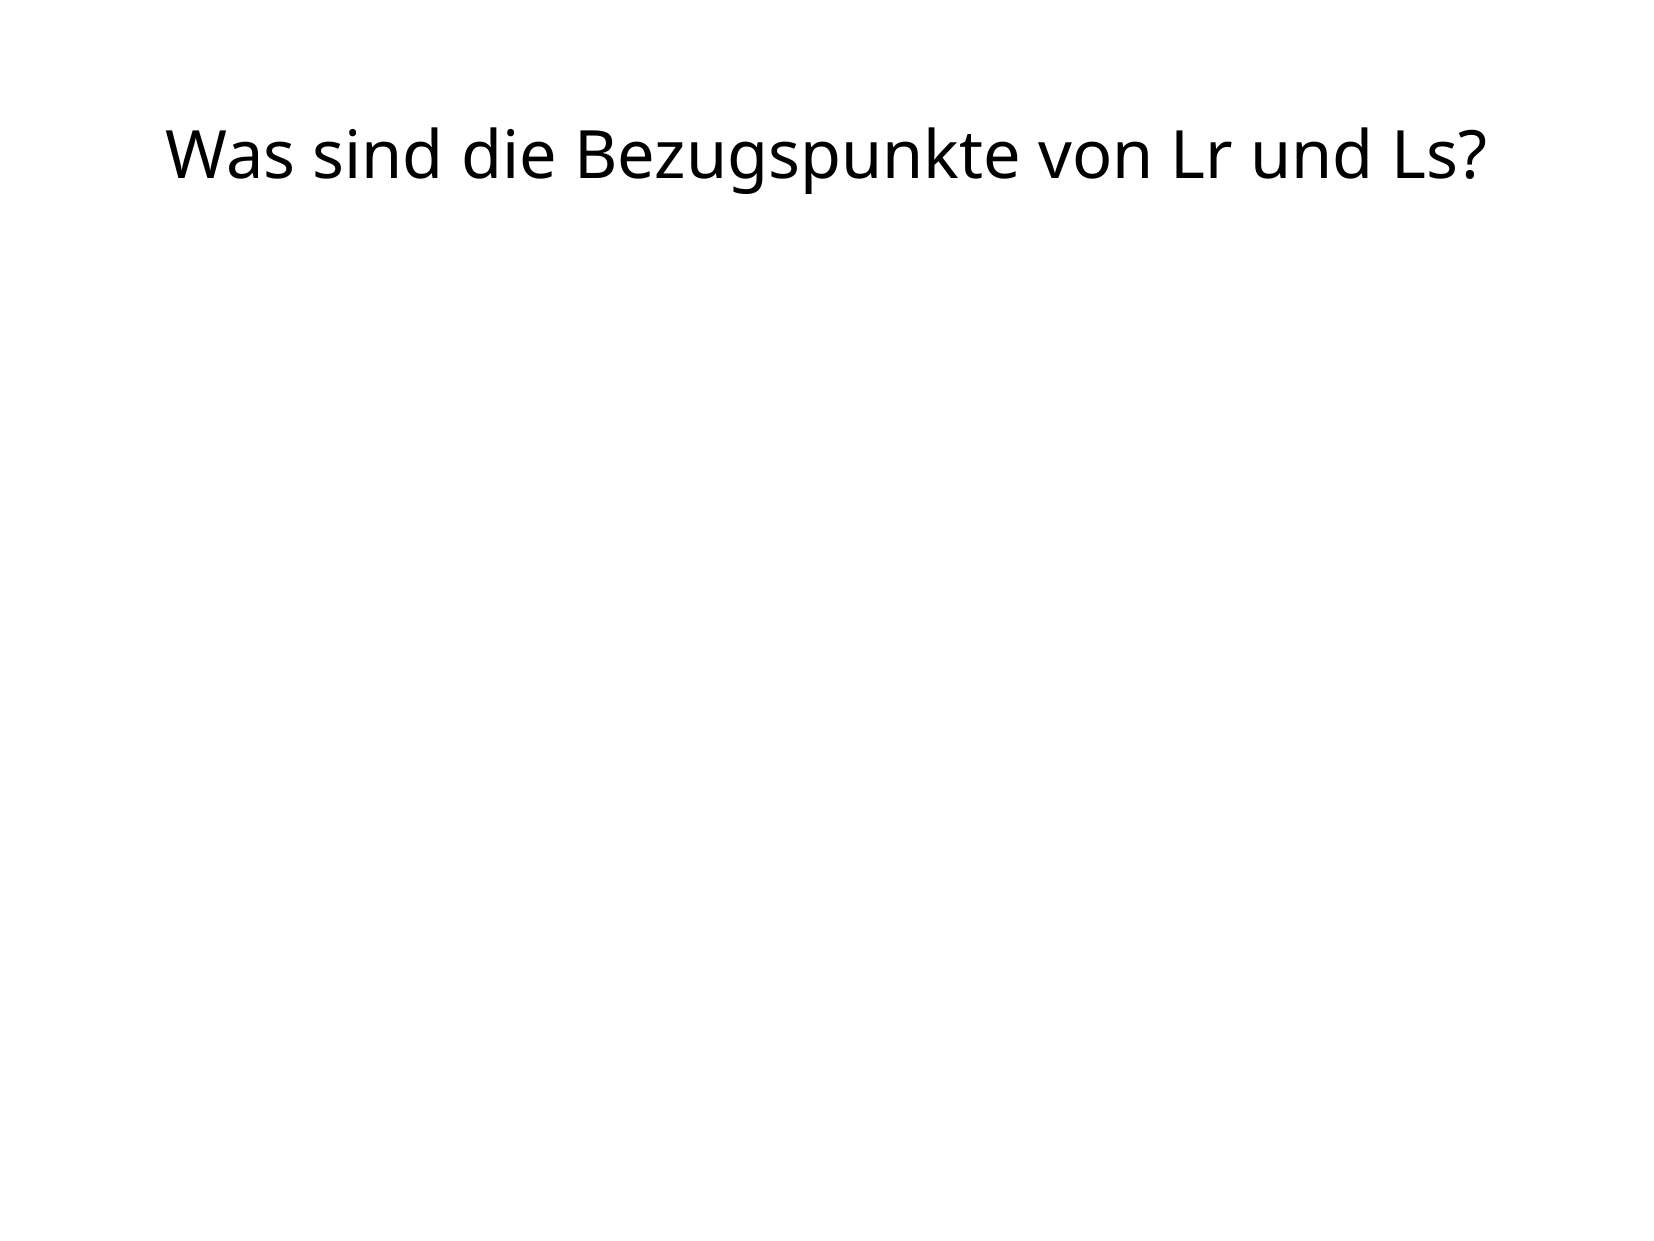

# Was sind die Bezugspunkte von Lr und Ls?